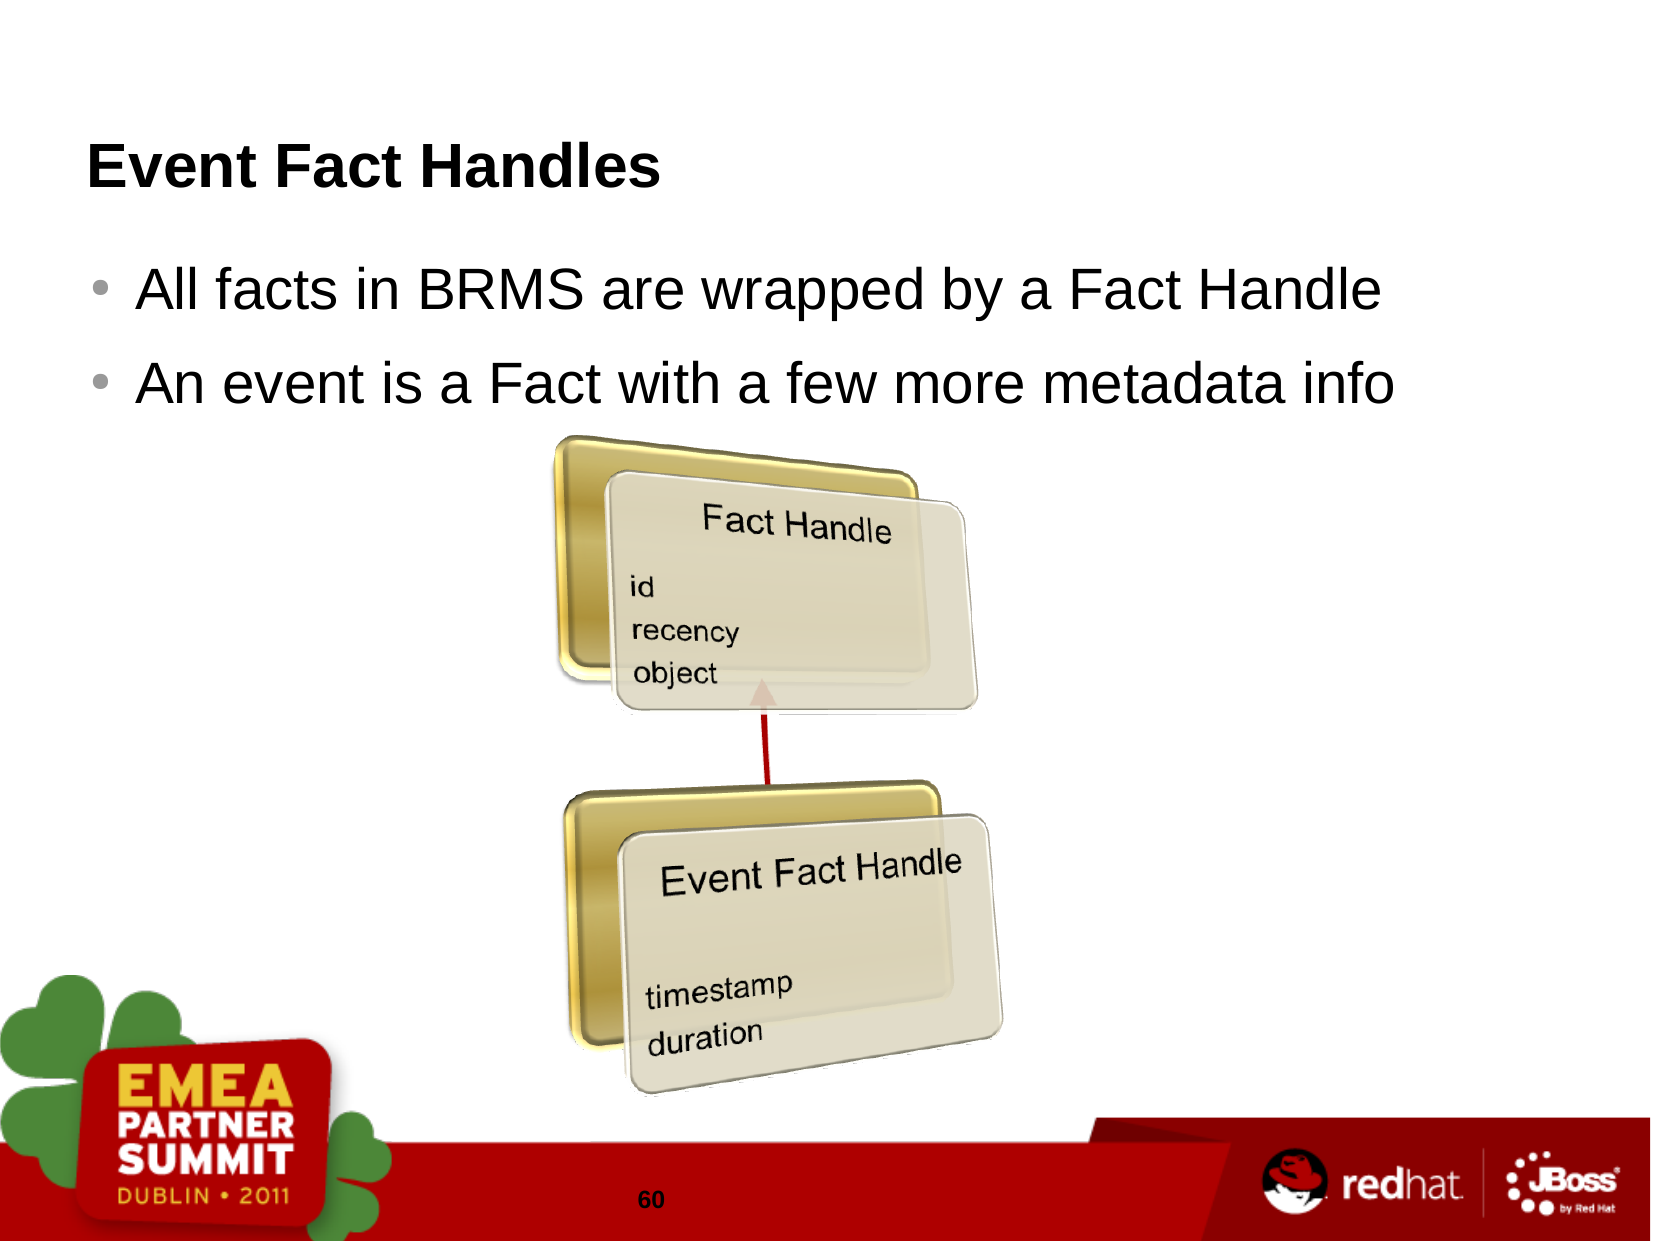

# Event Fact Handles
All facts in BRMS are wrapped by a Fact Handle
An event is a Fact with a few more metadata info